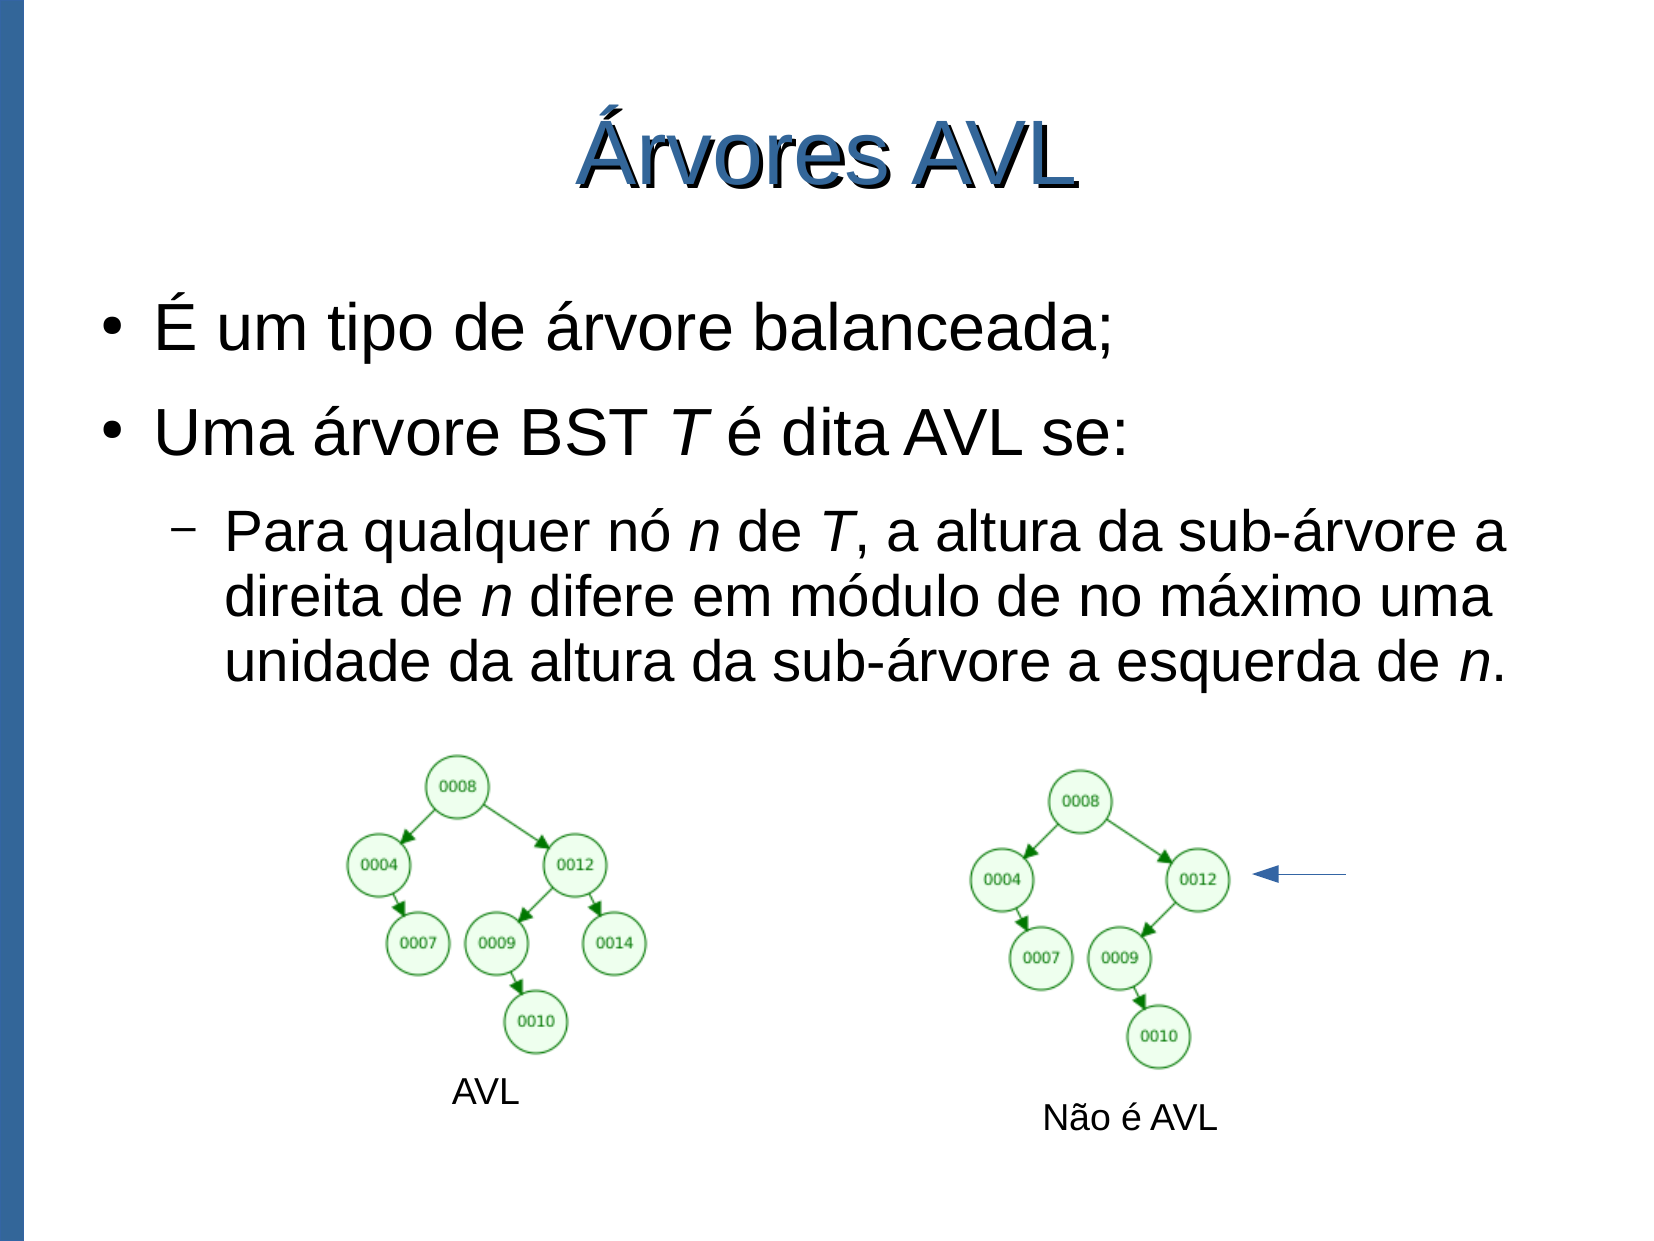

# Árvores AVL
É um tipo de árvore balanceada;
Uma árvore BST T é dita AVL se:
Para qualquer nó n de T, a altura da sub-árvore a direita de n difere em módulo de no máximo uma unidade da altura da sub-árvore a esquerda de n.
AVL
Não é AVL